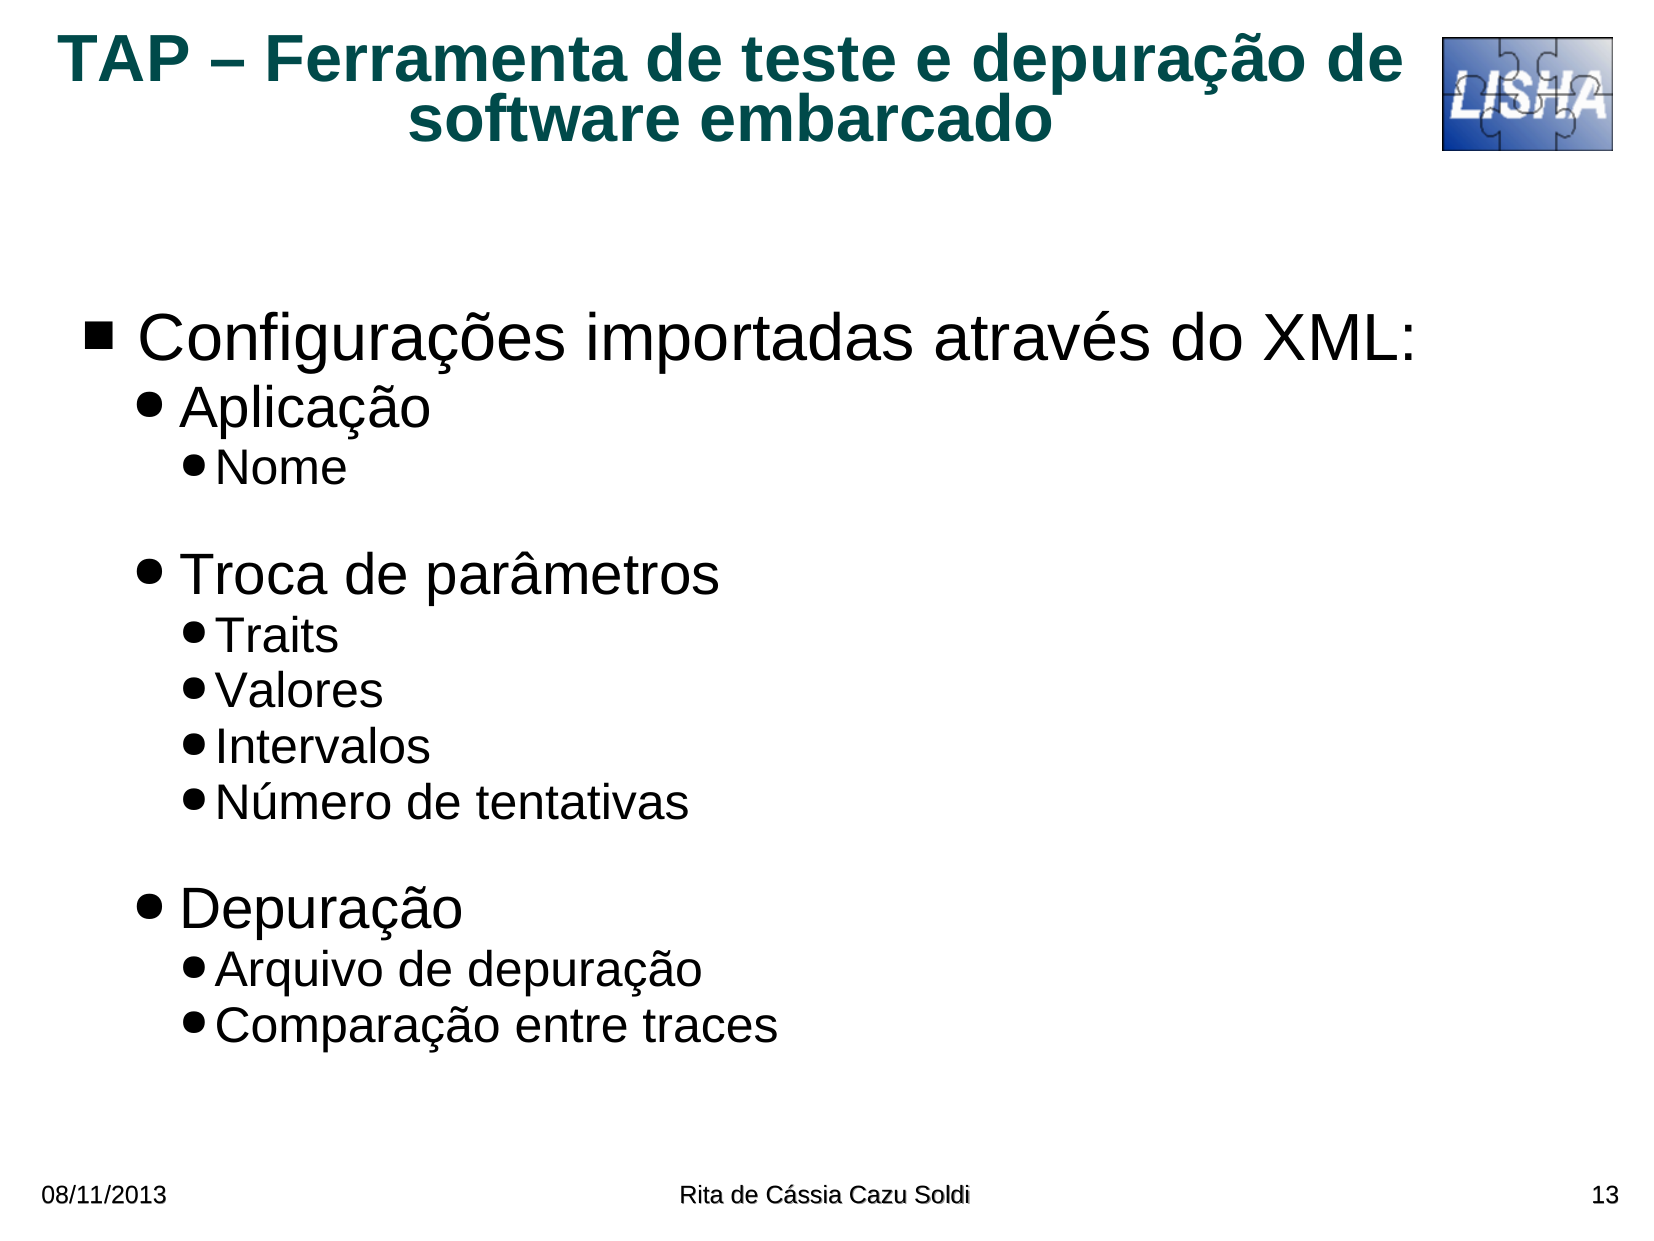

# TAP – Ferramenta de teste e depuração de software embarcado
Configurações importadas através do XML:
Aplicação
Nome
Troca de parâmetros
Traits
Valores
Intervalos
Número de tentativas
Depuração
Arquivo de depuração
Comparação entre traces